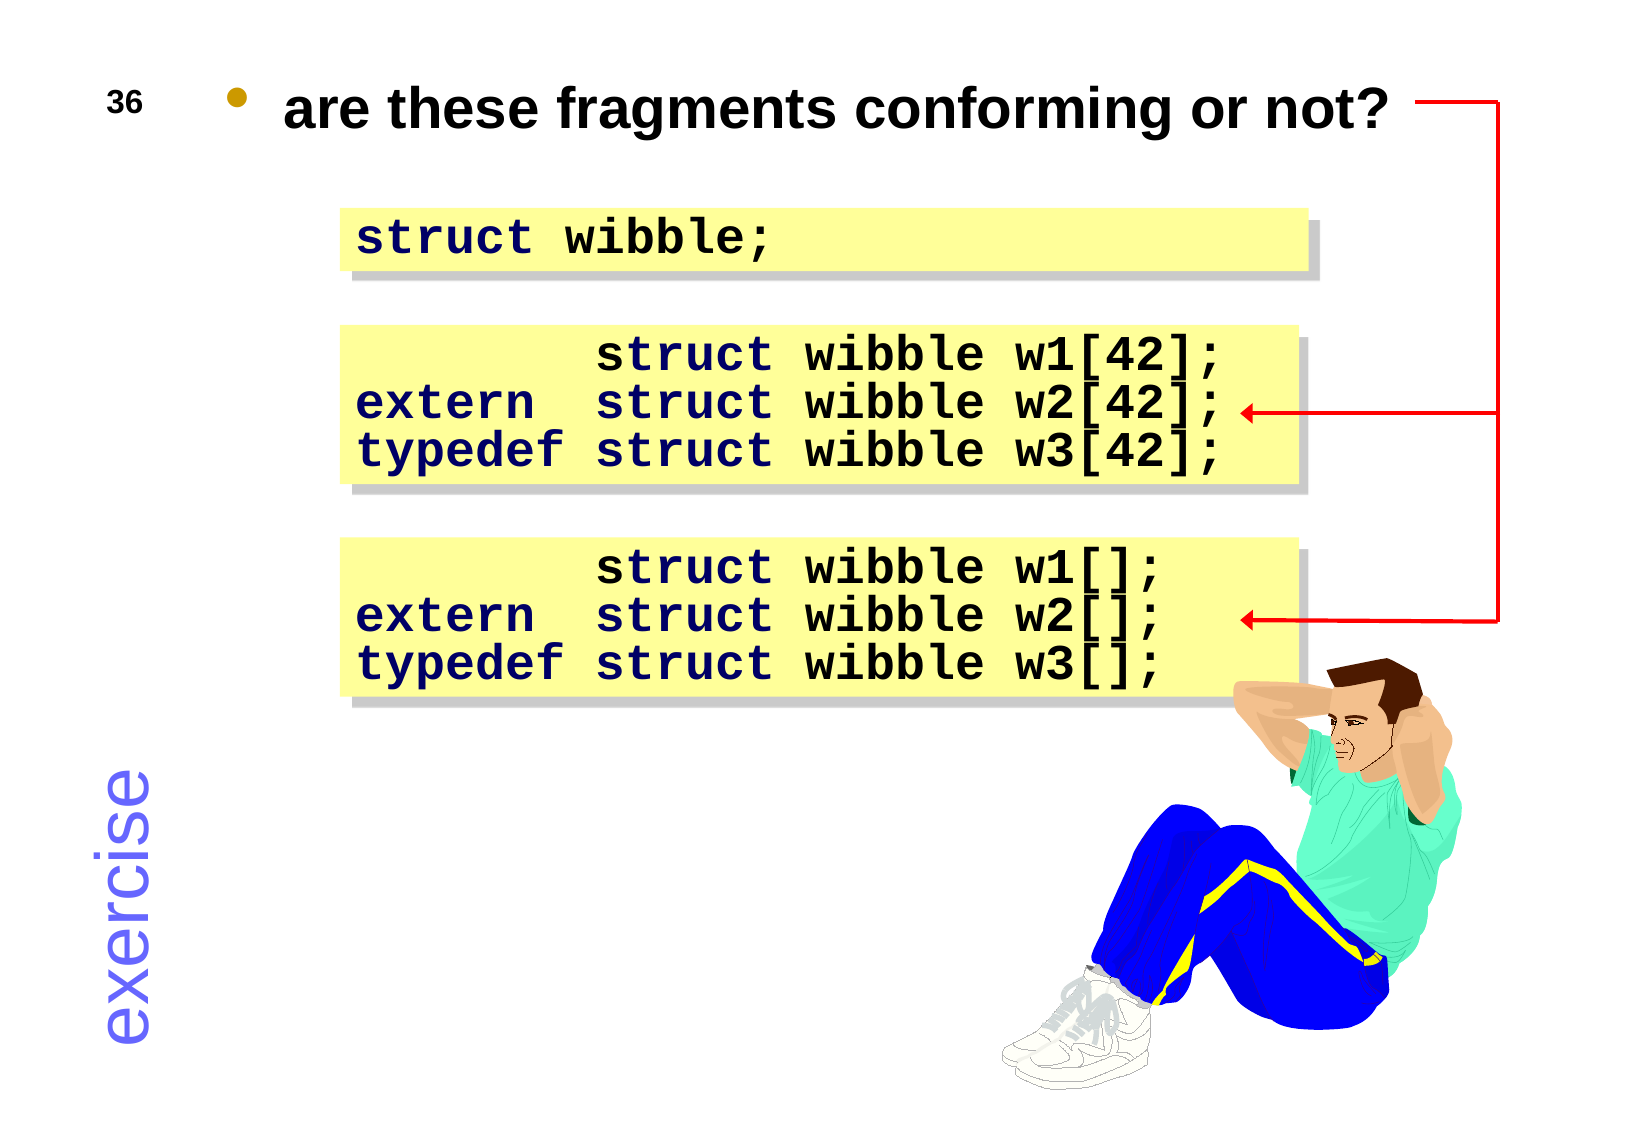

36
are these fragments conforming or not?
struct wibble;
 struct wibble w1[42];
extern struct wibble w2[42];
typedef struct wibble w3[42];
 struct wibble w1[];
extern struct wibble w2[];
typedef struct wibble w3[];
# exercise